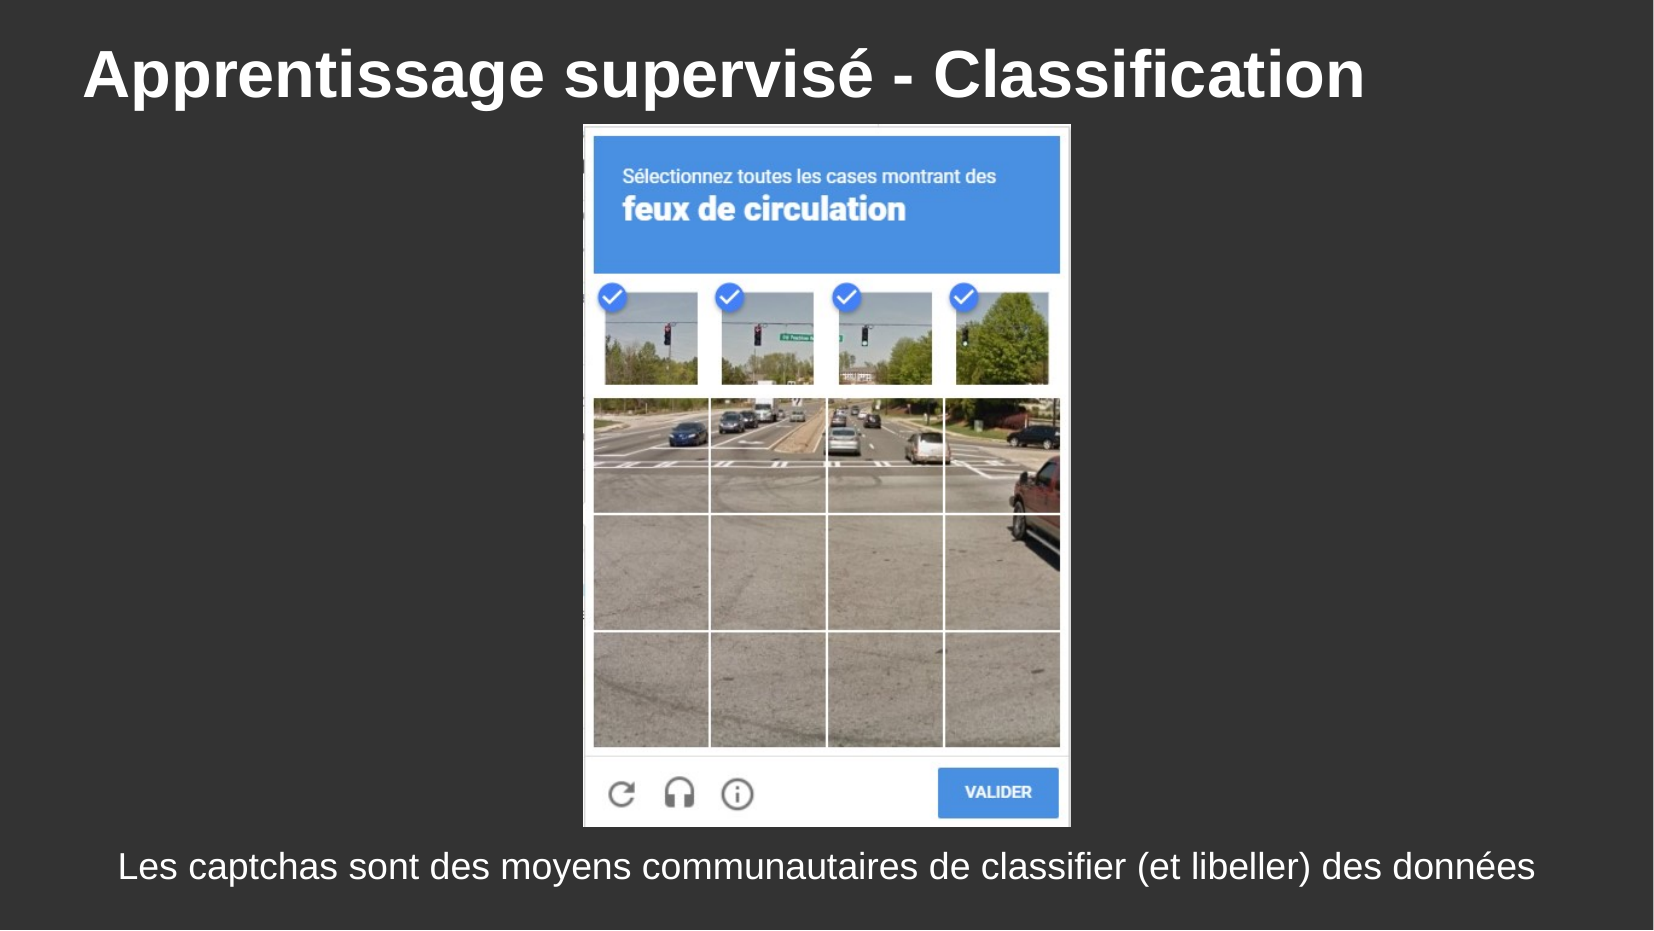

# Apprentissage supervisé - Classification
Les captchas sont des moyens communautaires de classifier (et libeller) des données